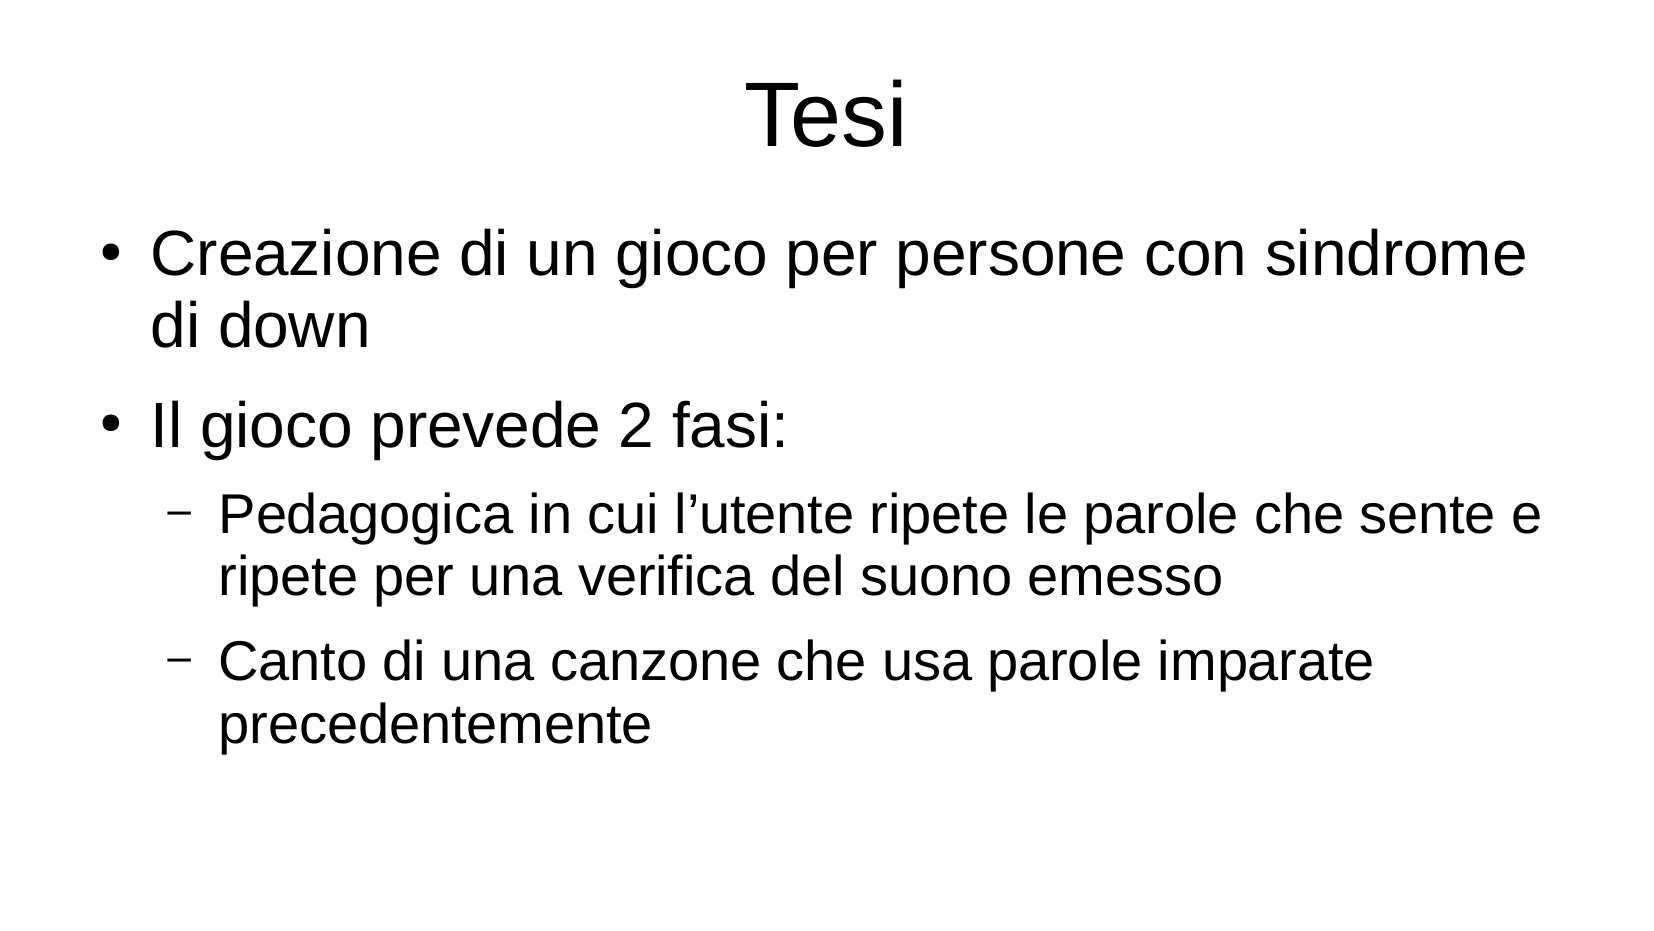

# Tesi
Creazione di un gioco per persone con sindrome di down
Il gioco prevede 2 fasi:
Pedagogica in cui l’utente ripete le parole che sente e ripete per una verifica del suono emesso
Canto di una canzone che usa parole imparate precedentemente